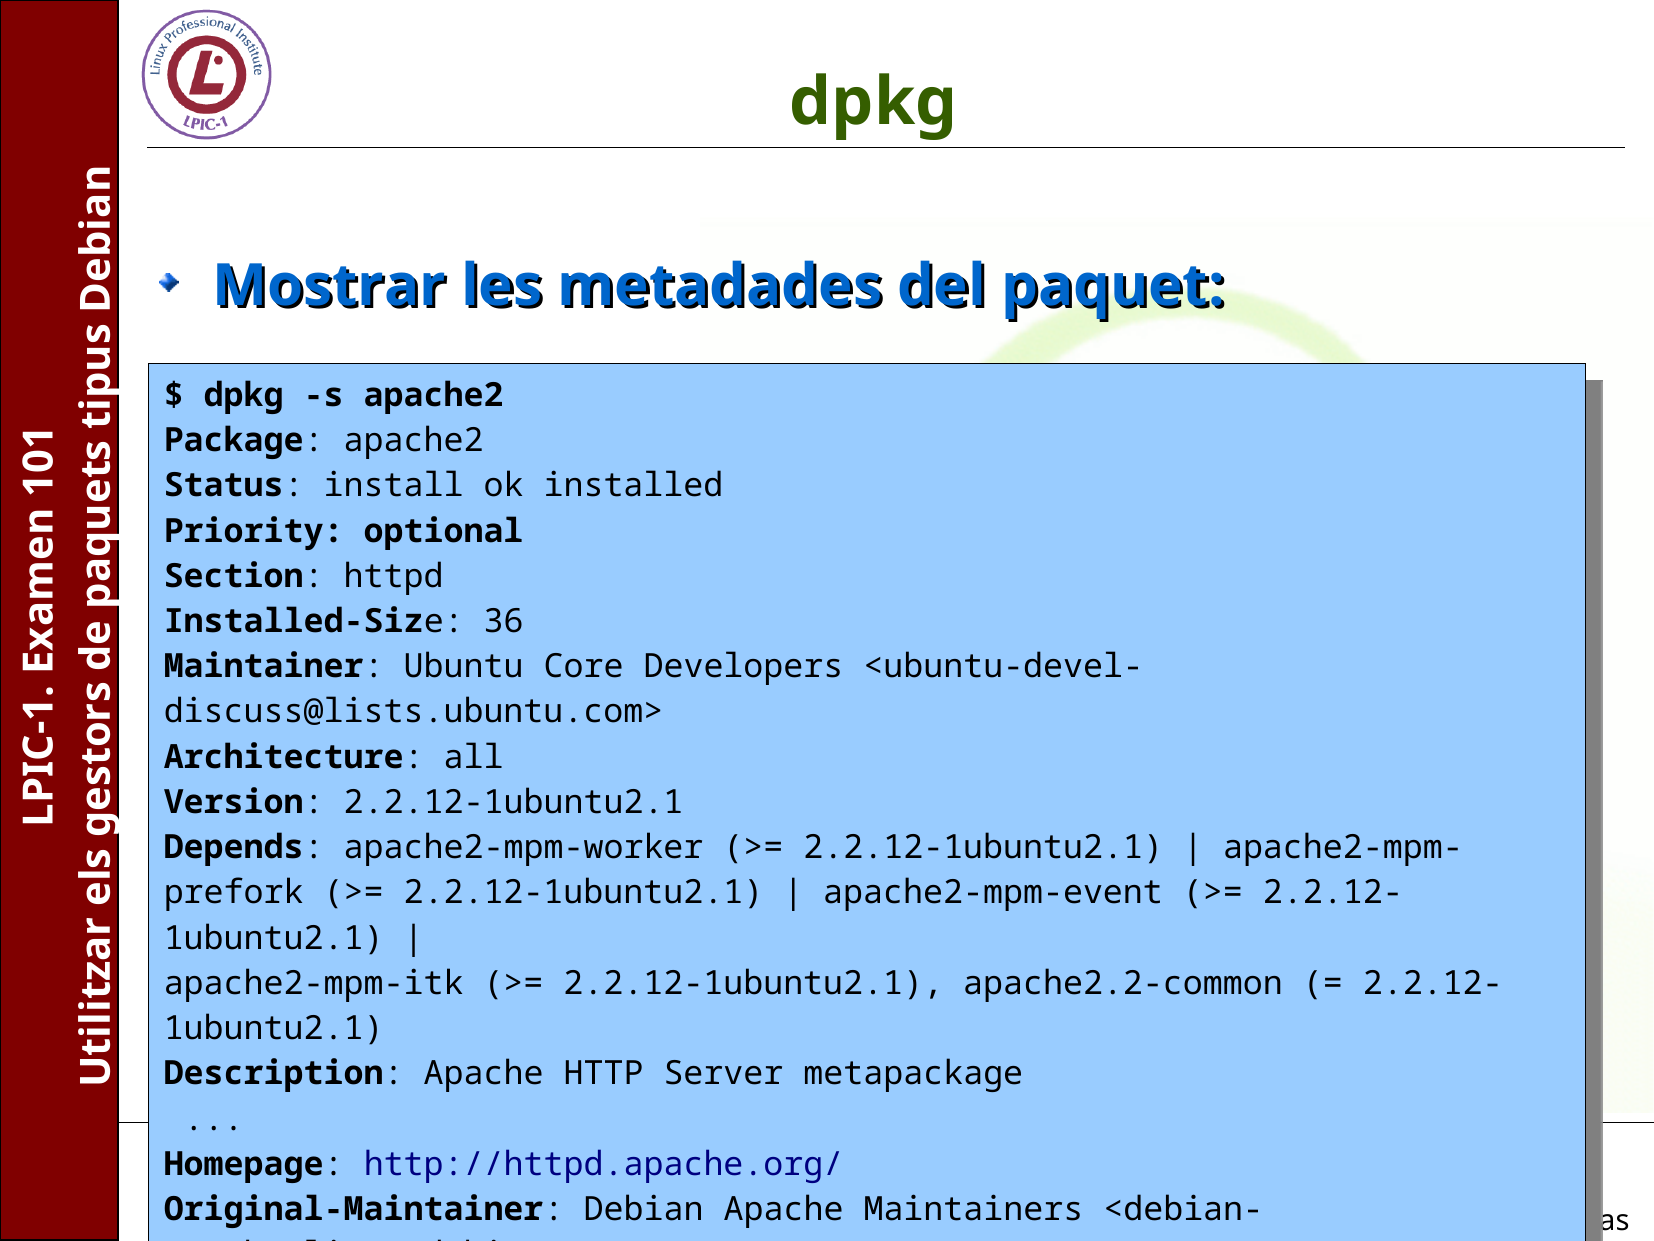

# dpkg
Mostrar les metadades del paquet:
$ dpkg -s apache2
Package: apache2
Status: install ok installed
Priority: optional
Section: httpd
Installed-Size: 36
Maintainer: Ubuntu Core Developers <ubuntu-devel-discuss@lists.ubuntu.com>
Architecture: all
Version: 2.2.12-1ubuntu2.1
Depends: apache2-mpm-worker (>= 2.2.12-1ubuntu2.1) | apache2-mpm-prefork (>= 2.2.12-1ubuntu2.1) | apache2-mpm-event (>= 2.2.12-1ubuntu2.1) |
apache2-mpm-itk (>= 2.2.12-1ubuntu2.1), apache2.2-common (= 2.2.12-1ubuntu2.1)
Description: Apache HTTP Server metapackage
 ...
Homepage: http://httpd.apache.org/
Original-Maintainer: Debian Apache Maintainers <debian-apache@lists.debian.org>